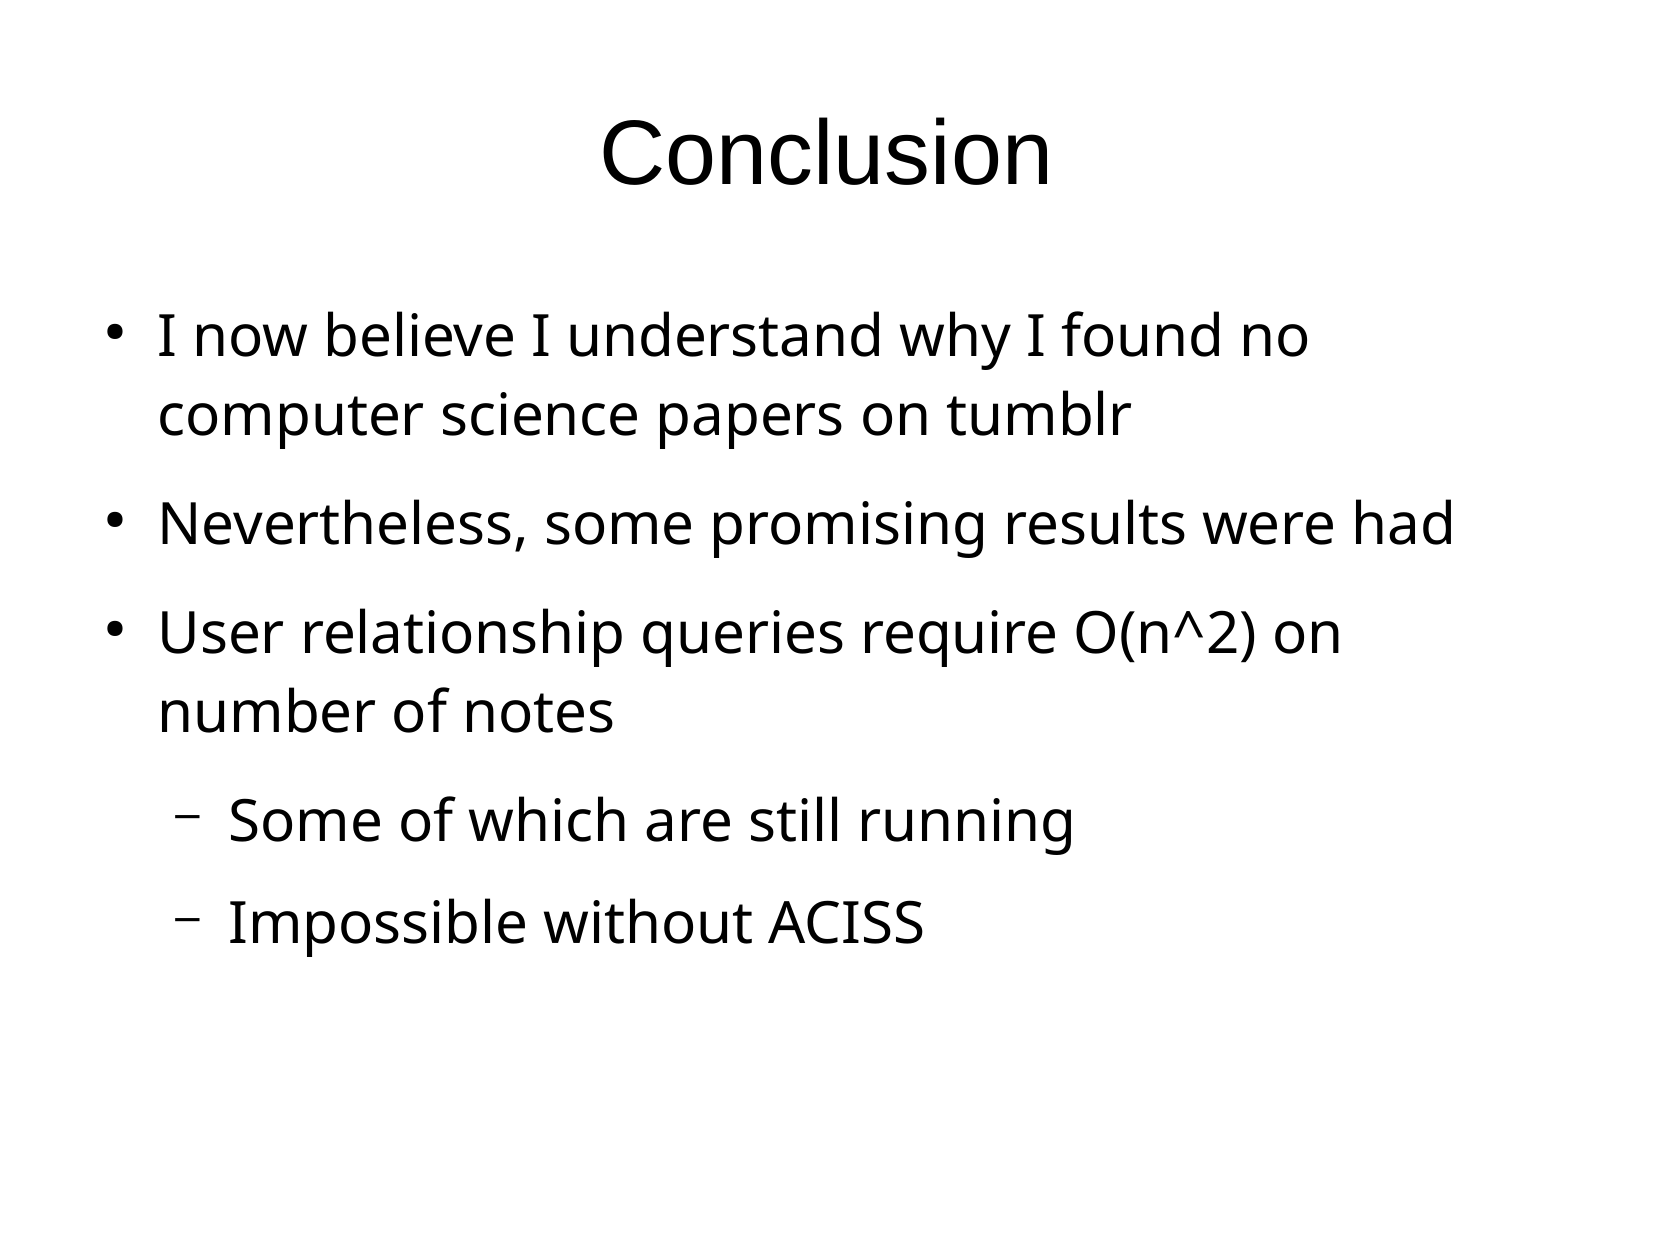

# Conclusion
I now believe I understand why I found no computer science papers on tumblr
Nevertheless, some promising results were had
User relationship queries require O(n^2) on number of notes
Some of which are still running
Impossible without ACISS